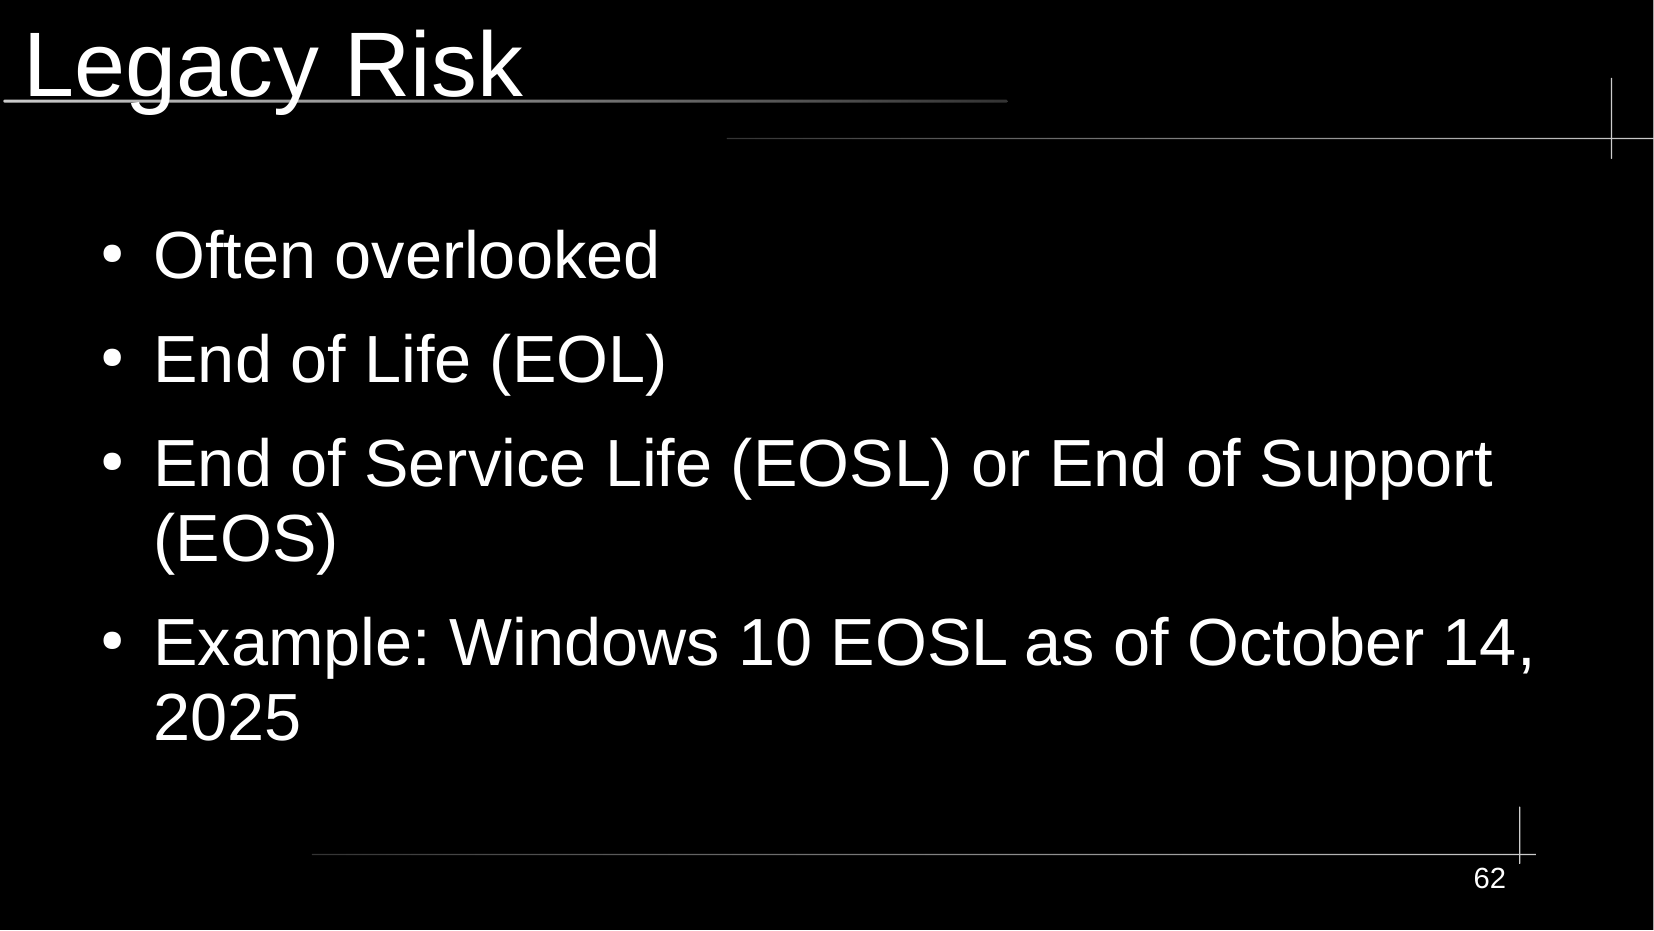

# Legacy Risk
Often overlooked
End of Life (EOL)
End of Service Life (EOSL) or End of Support (EOS)
Example: Windows 10 EOSL as of October 14, 2025
62